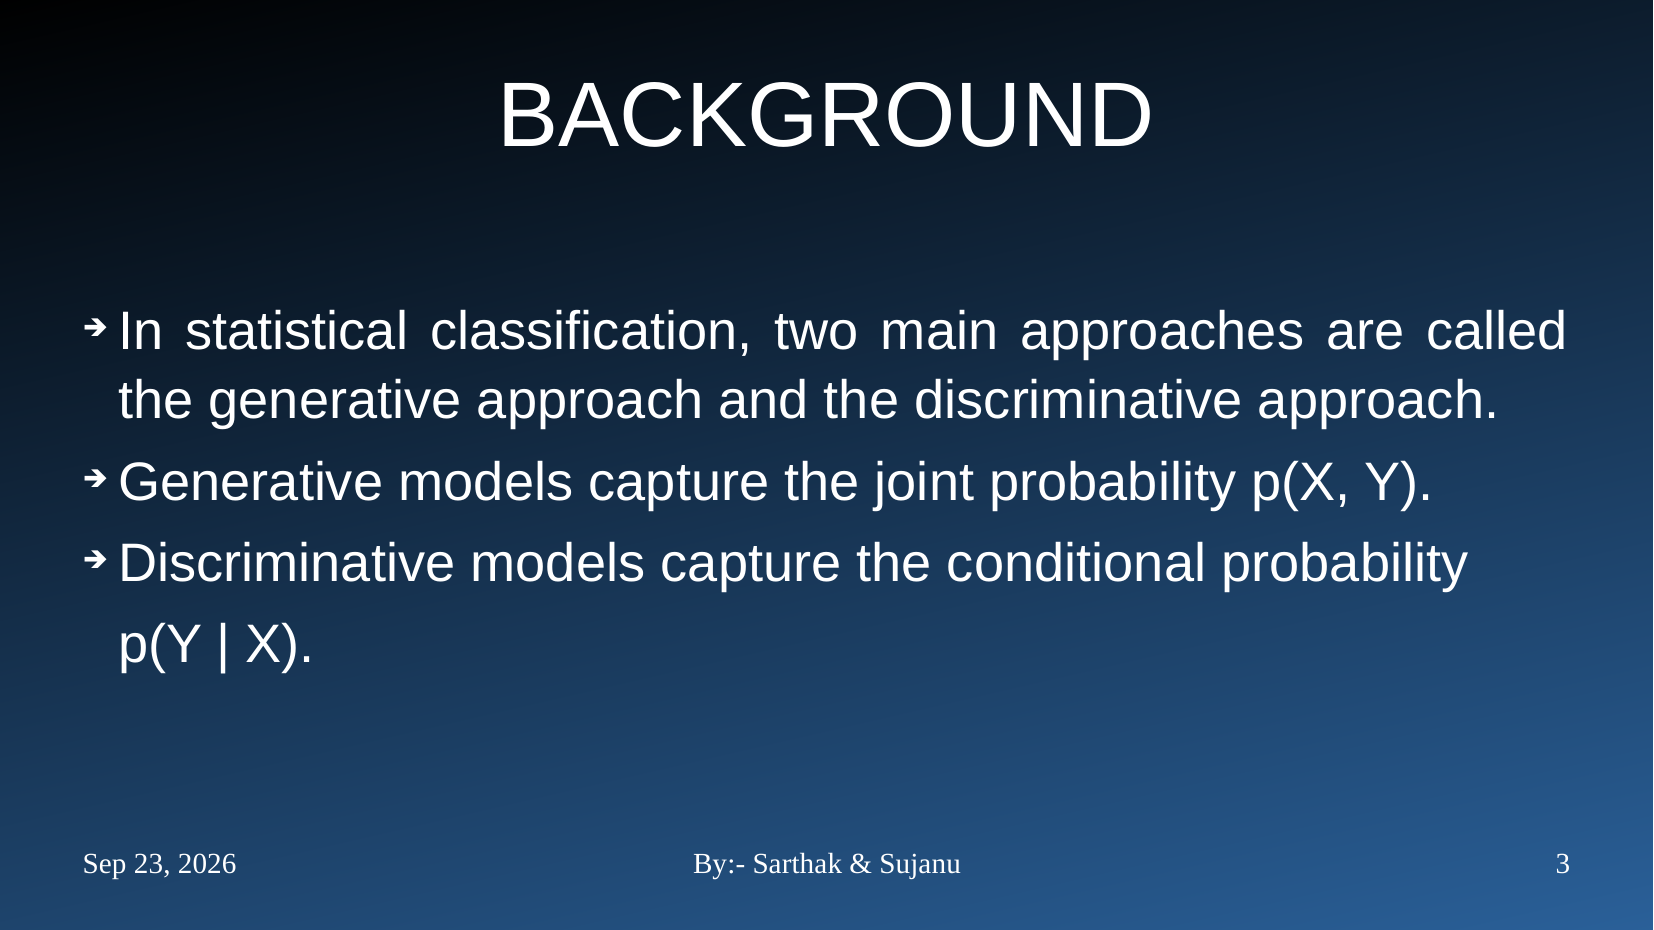

# BACKGROUND
In statistical classification, two main approaches are called the generative approach and the discriminative approach.
Generative models capture the joint probability p(X, Y).
Discriminative models capture the conditional probability
p(Y | X).
By:- Sarthak & Sujanu
3